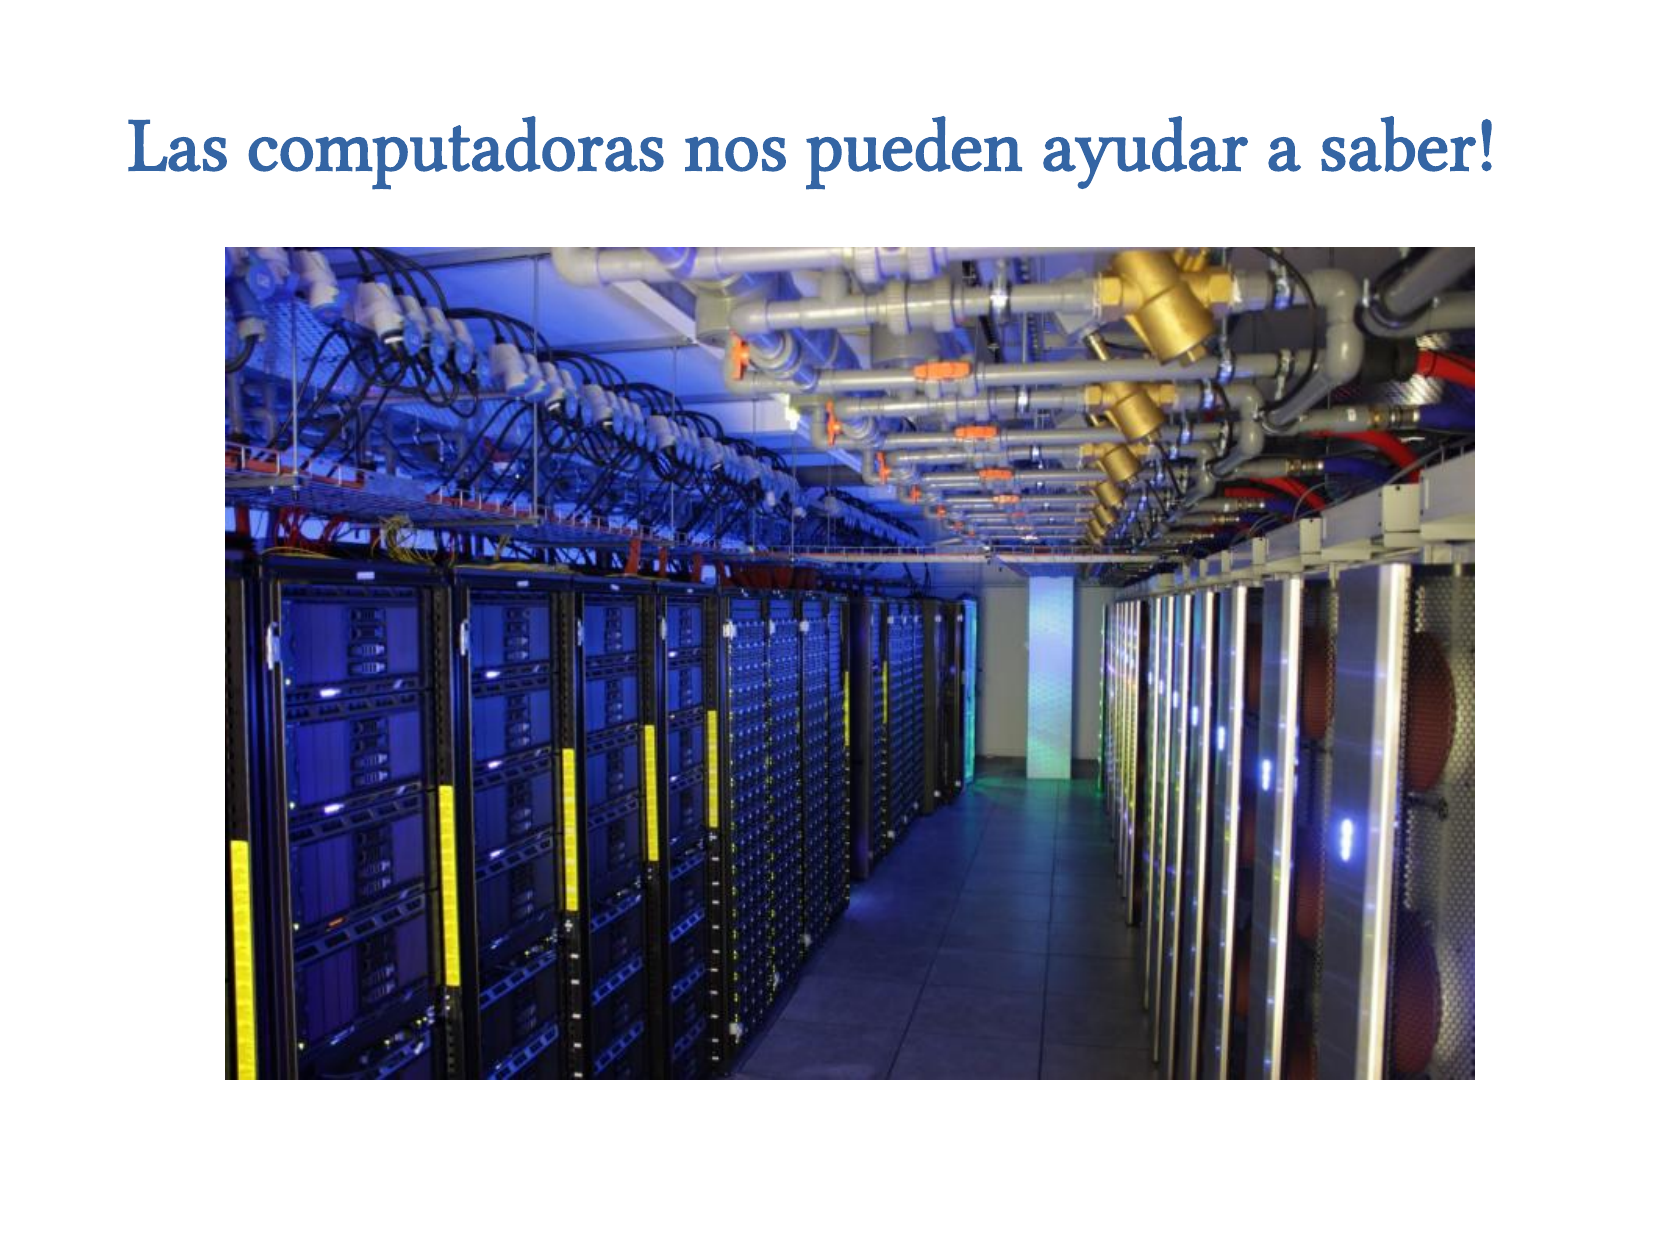

#
Las computadoras nos pueden ayudar a saber!